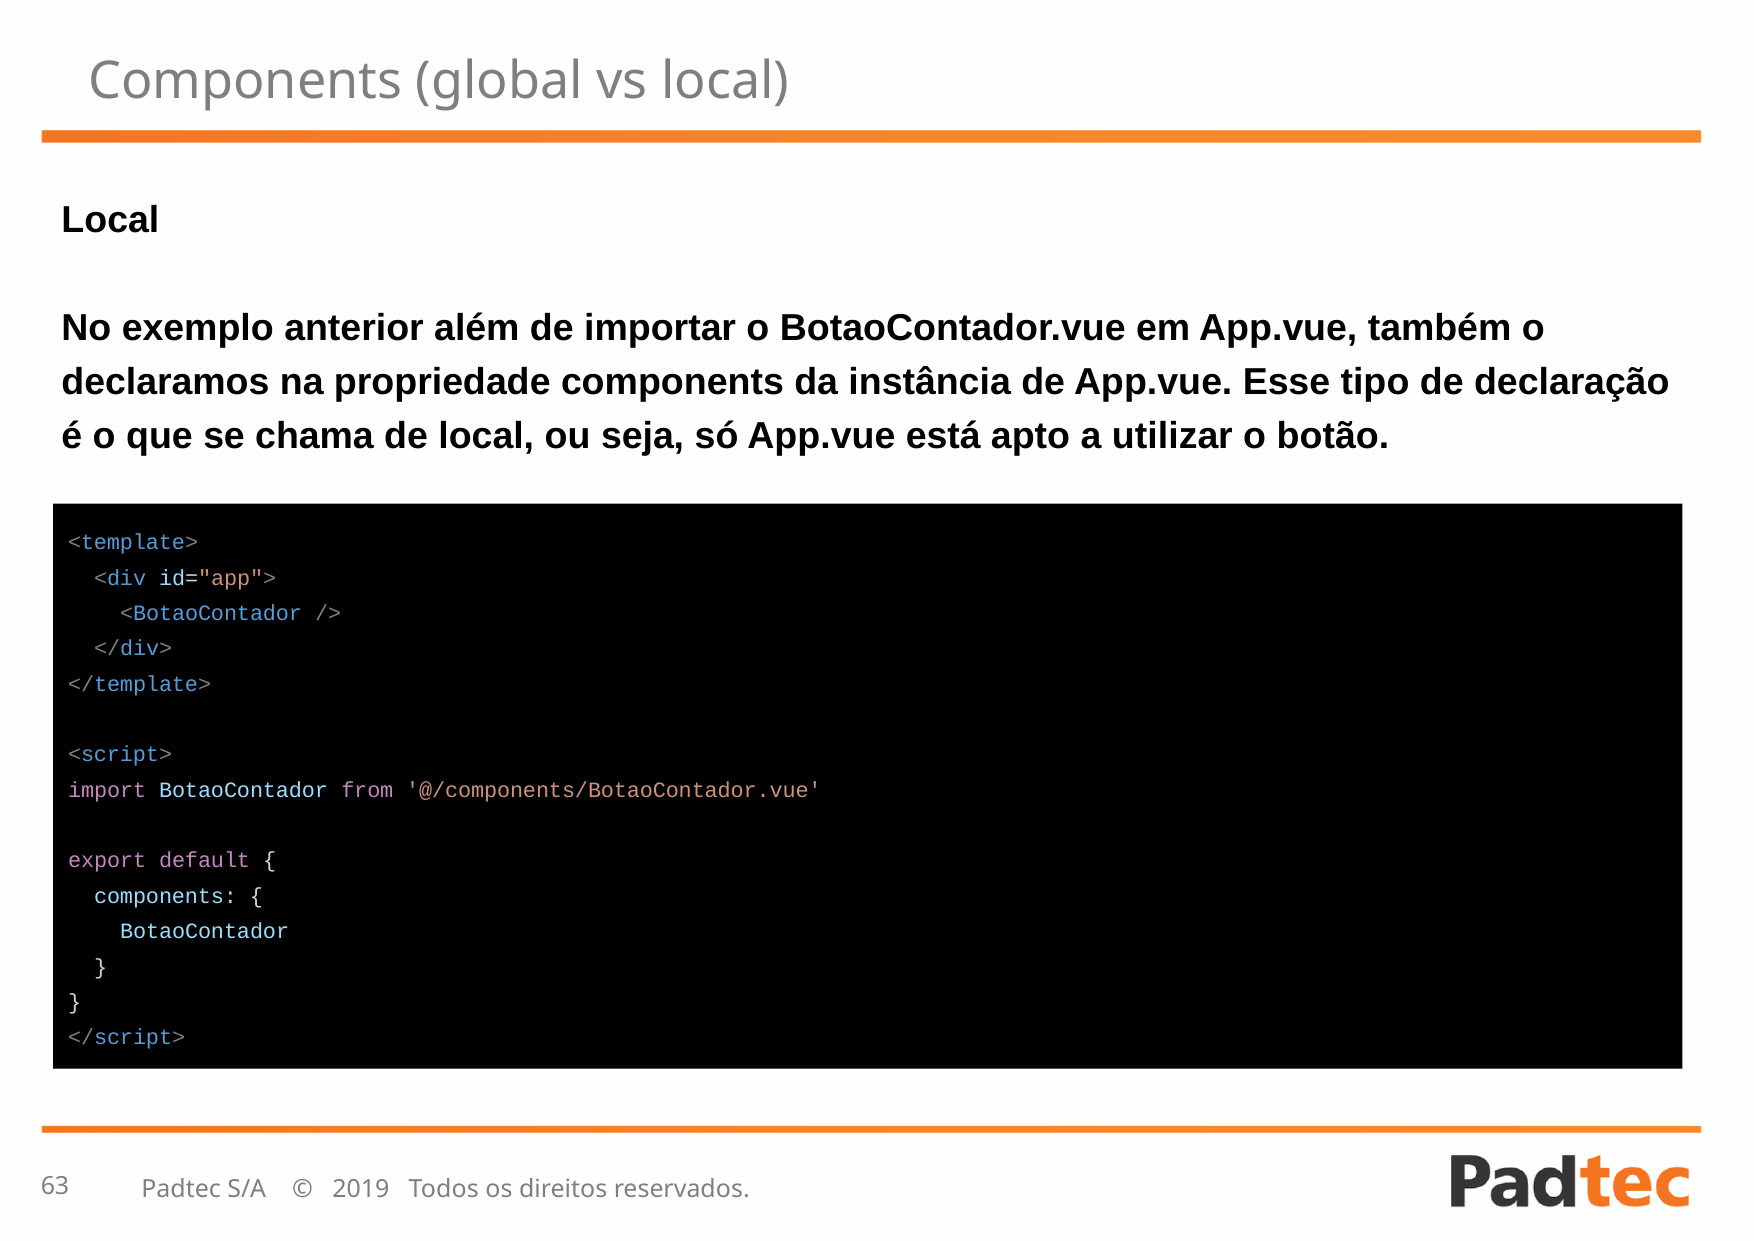

# Components (global vs local)
Local
No exemplo anterior além de importar o BotaoContador.vue em App.vue, também o declaramos na propriedade components da instância de App.vue. Esse tipo de declaração é o que se chama de local, ou seja, só App.vue está apto a utilizar o botão.
<template>
 <div id="app">
 <BotaoContador />
 </div>
</template>
<script>
import BotaoContador from '@/components/BotaoContador.vue'
export default {
 components: {
 BotaoContador
 }
}
</script>